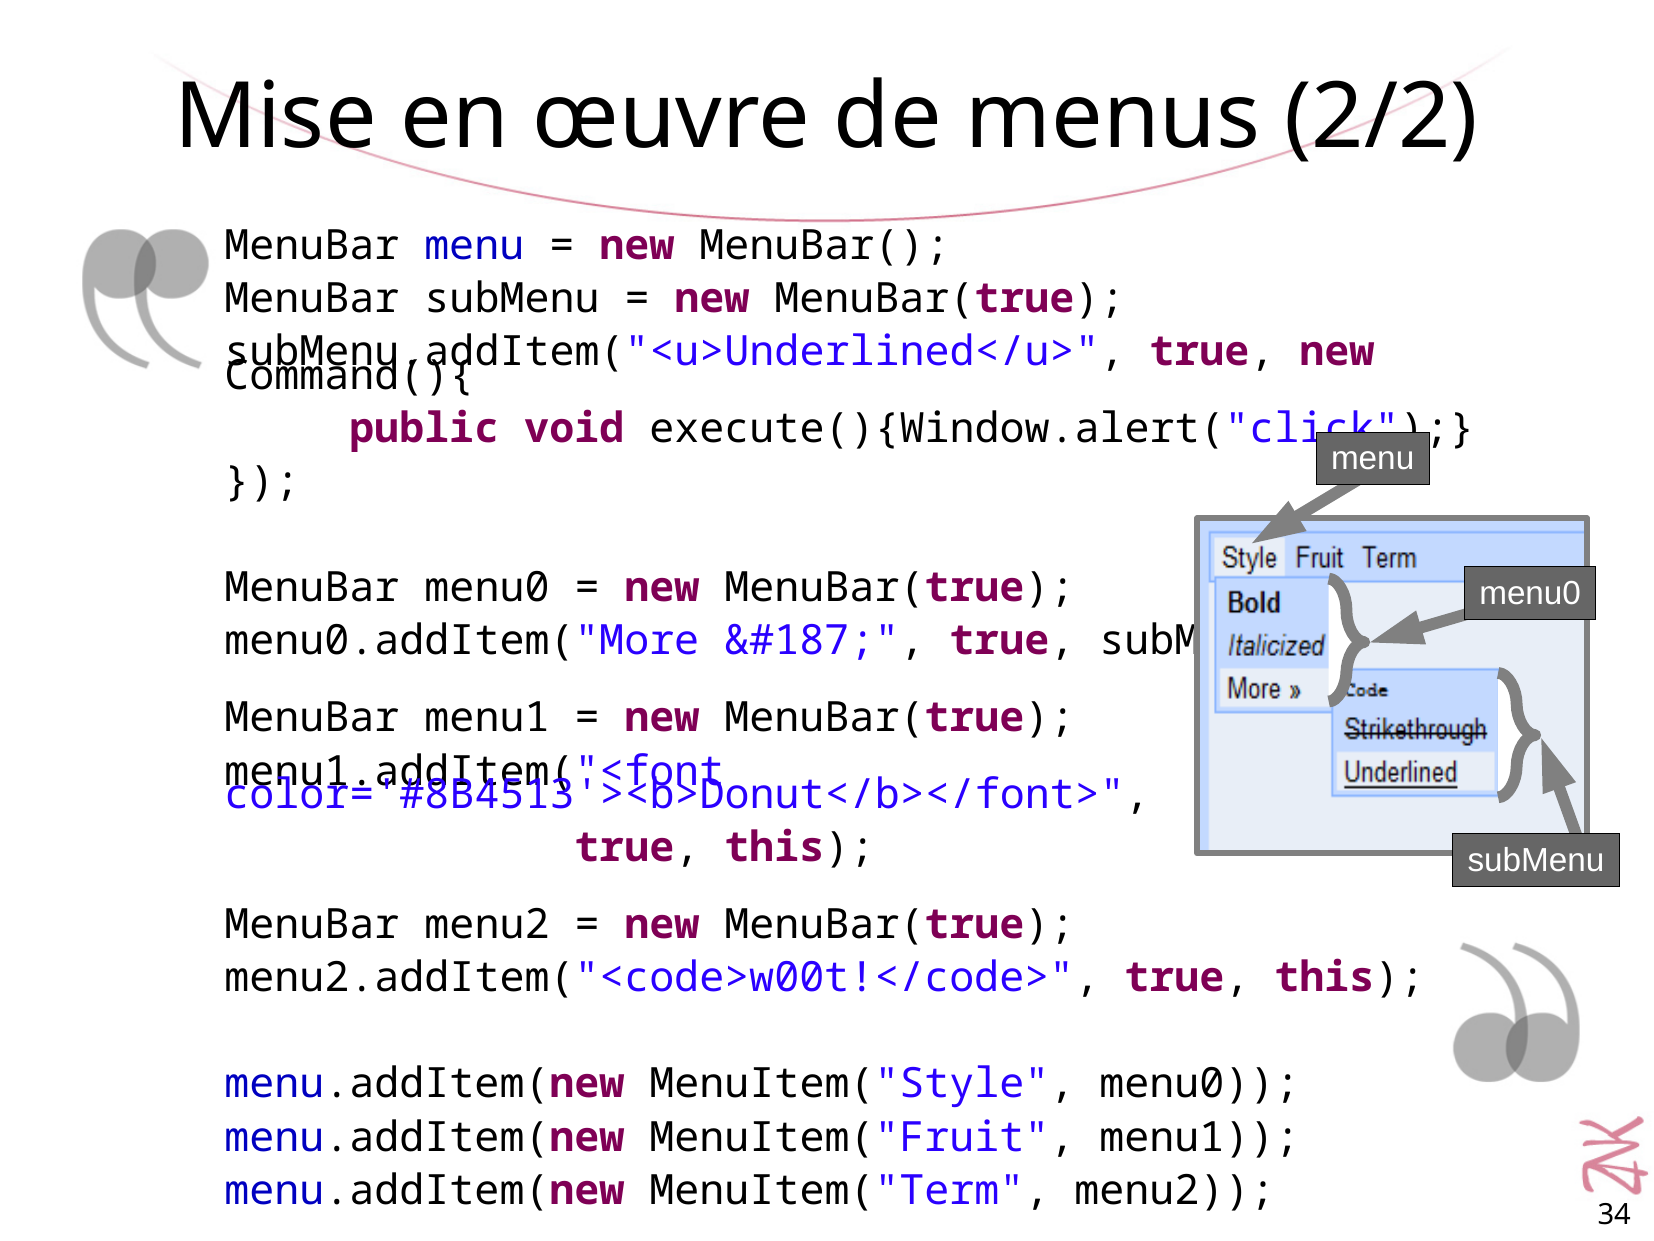

# Mise en œuvre de menus (2/2)
MenuBar menu = new MenuBar();
MenuBar subMenu = new MenuBar(true);
subMenu.addItem("<u>Underlined</u>", true, new Command(){
 public void execute(){Window.alert("click");}
});
MenuBar menu0 = new MenuBar(true);
menu0.addItem("More &#187;", true, subMenu);
MenuBar menu1 = new MenuBar(true);
menu1.addItem("<font color='#8B4513'><b>Donut</b></font>",
 true, this);
MenuBar menu2 = new MenuBar(true);
menu2.addItem("<code>w00t!</code>", true, this);
menu.addItem(new MenuItem("Style", menu0));
menu.addItem(new MenuItem("Fruit", menu1));
menu.addItem(new MenuItem("Term", menu2));
menu
menu0
subMenu
34